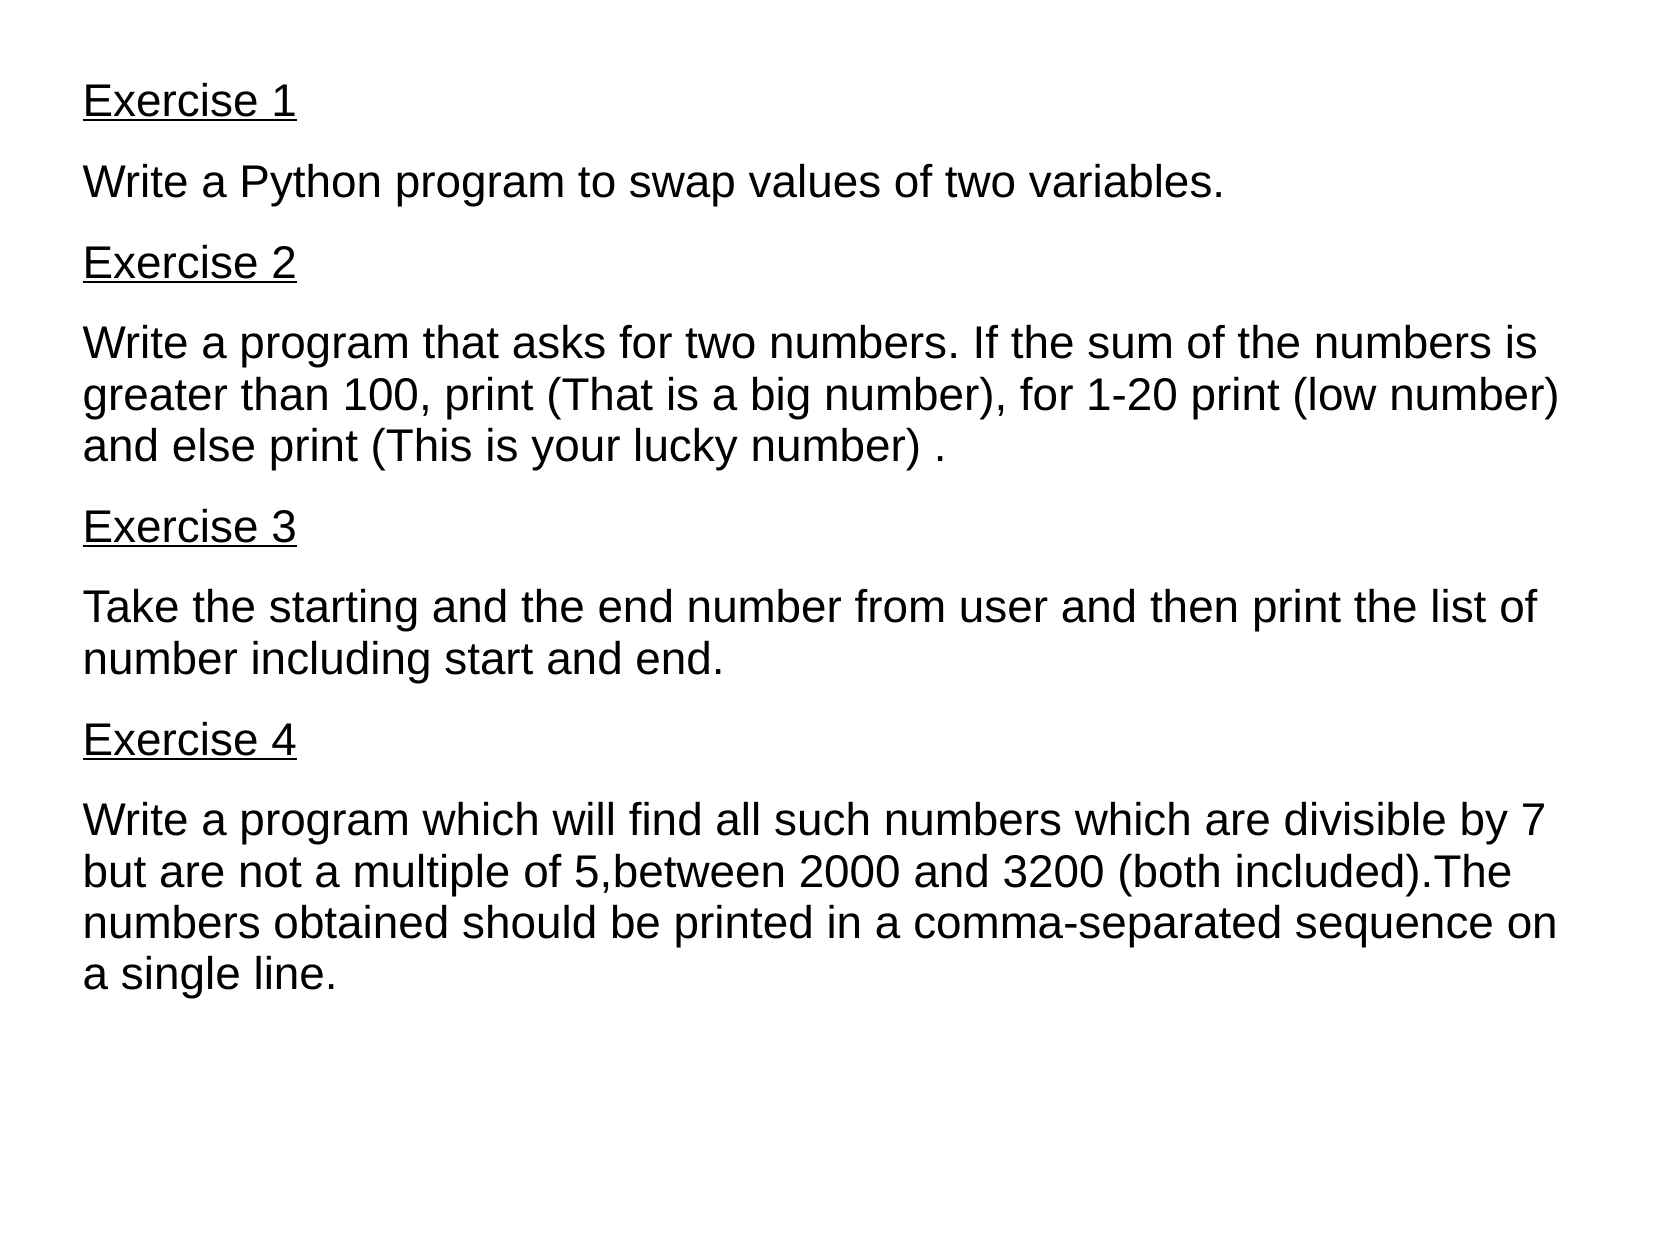

# Exercise 1
Write a Python program to swap values of two variables.
Exercise 2
Write a program that asks for two numbers. If the sum of the numbers is greater than 100, print (That is a big number), for 1-20 print (low number) and else print (This is your lucky number) .
Exercise 3
Take the starting and the end number from user and then print the list of number including start and end.
Exercise 4
Write a program which will find all such numbers which are divisible by 7 but are not a multiple of 5,between 2000 and 3200 (both included).The numbers obtained should be printed in a comma-separated sequence on a single line.